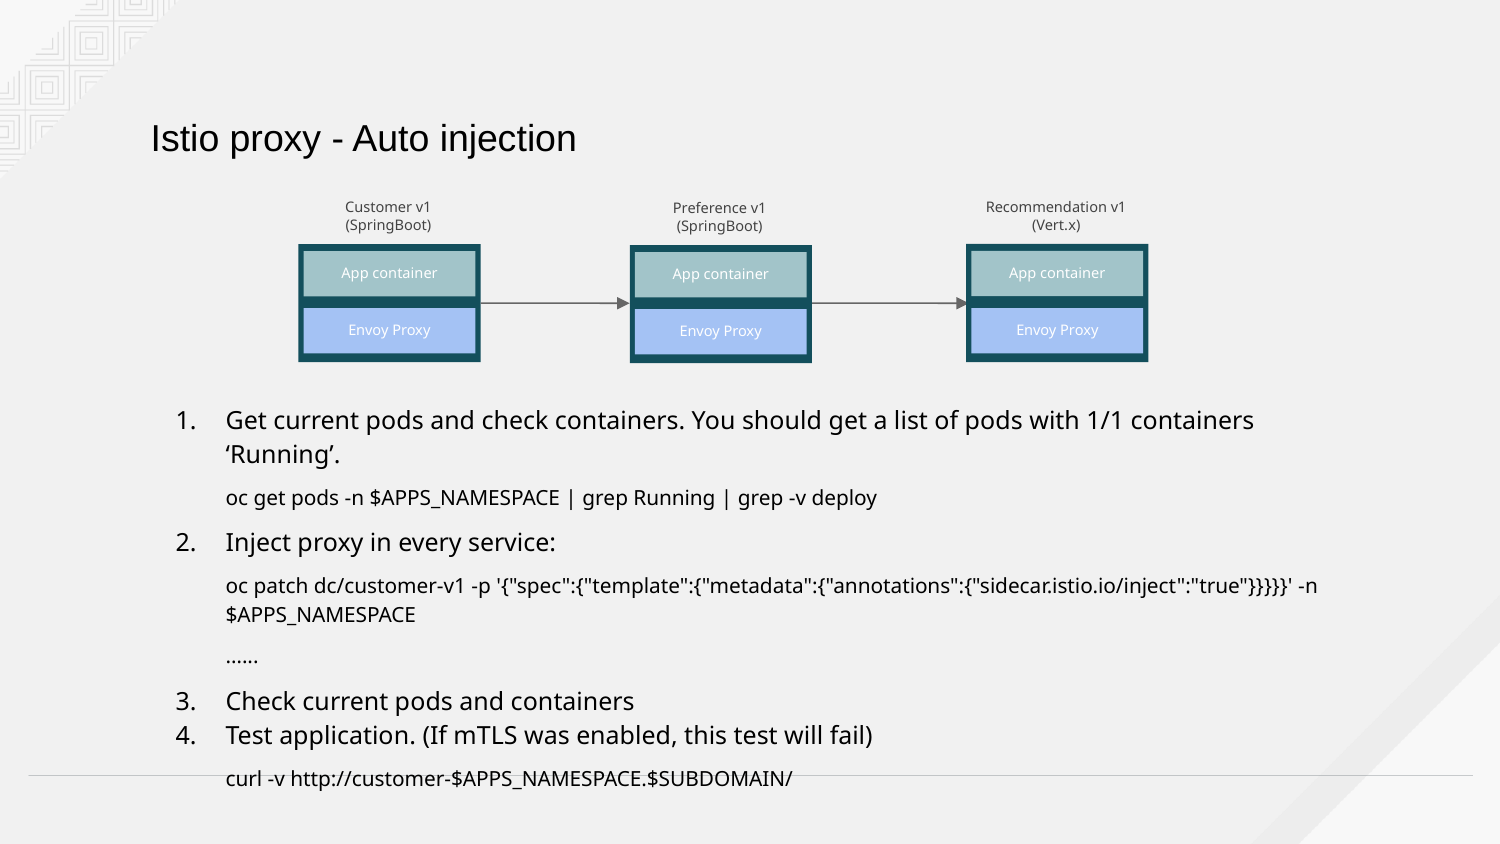

# Istio proxy - Auto injection
Recommendation v1
(Vert.x)
Customer v1
(SpringBoot)
Preference v1
(SpringBoot)
App container
App container
App container
Envoy Proxy
Envoy Proxy
Envoy Proxy
Get current pods and check containers. You should get a list of pods with 1/1 containers ‘Running’.
oc get pods -n $APPS_NAMESPACE | grep Running | grep -v deploy
Inject proxy in every service:
oc patch dc/customer-v1 -p '{"spec":{"template":{"metadata":{"annotations":{"sidecar.istio.io/inject":"true"}}}}}' -n $APPS_NAMESPACE
…...
Check current pods and containers
Test application. (If mTLS was enabled, this test will fail)
curl -v http://customer-$APPS_NAMESPACE.$SUBDOMAIN/